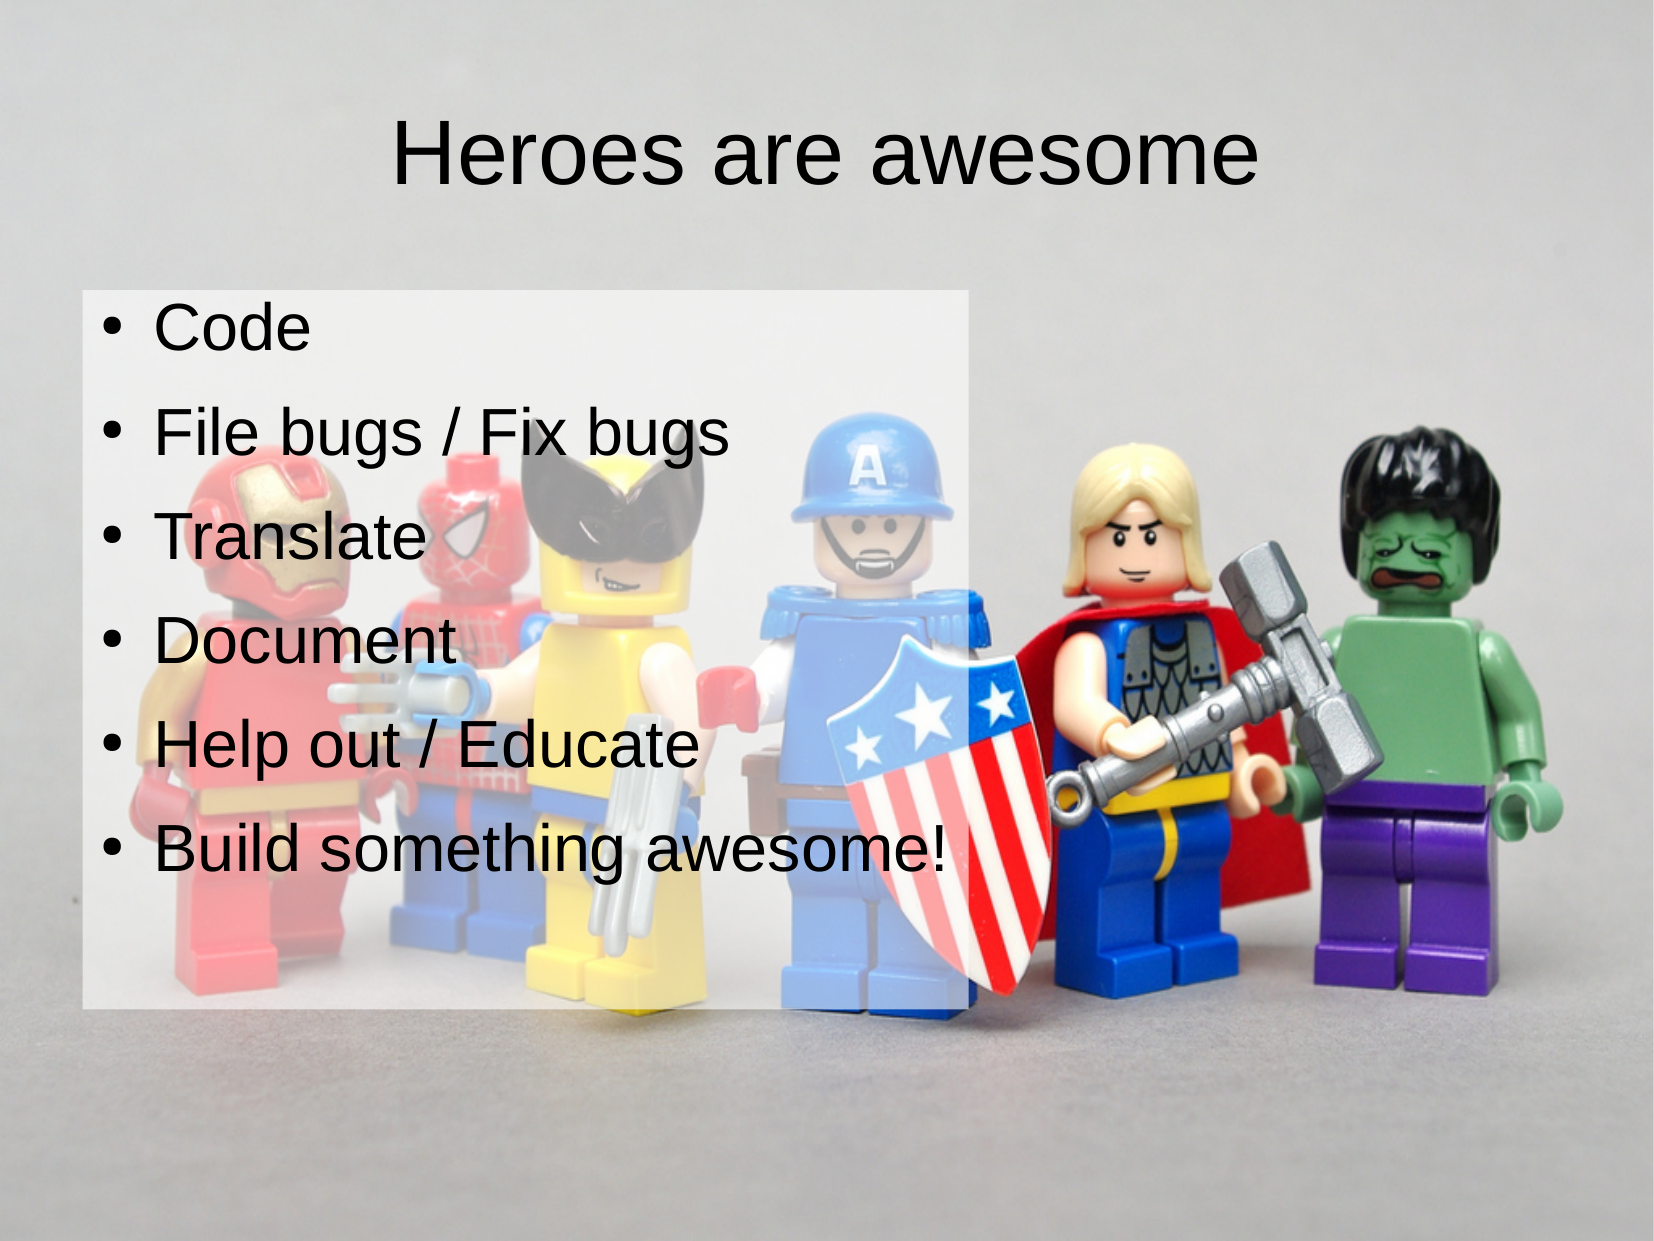

# Heroes are awesome
Code
File bugs / Fix bugs
Translate
Document
Help out / Educate
Build something awesome!